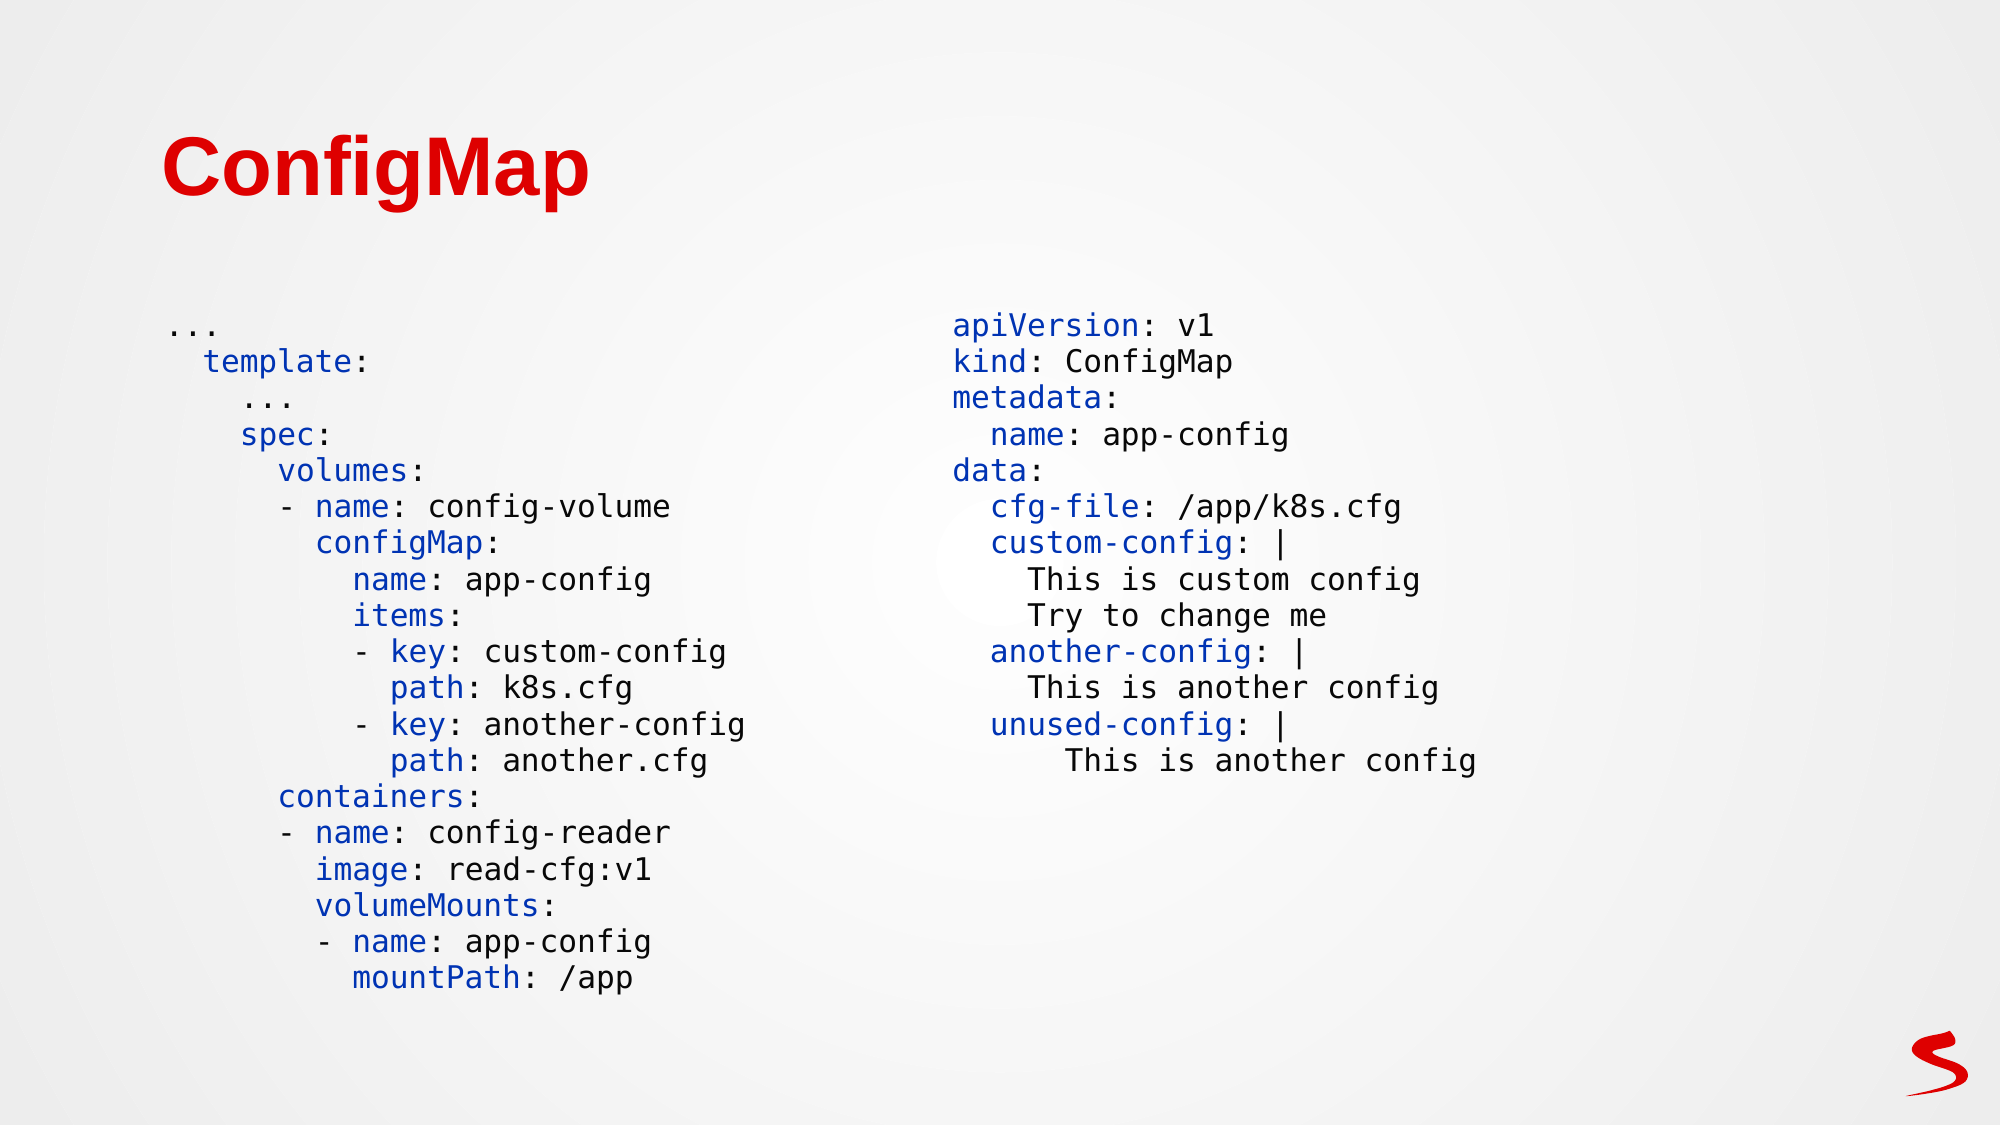

ConfigMap
...
 template:
 ...
 spec:
 volumes:
 - name: config-volume
 configMap:
 name: app-config
 items:
 - key: custom-config
 path: k8s.cfg
 - key: another-config
 path: another.cfg
 containers:
 - name: config-reader
 image: read-cfg:v1
 volumeMounts:
 - name: app-config
 mountPath: /app
apiVersion: v1
kind: ConfigMap
metadata:
 name: app-config
data:
 cfg-file: /app/k8s.cfg
 custom-config: |
 This is custom config
 Try to change me
 another-config: |
 This is another config
 unused-config: |
 This is another config